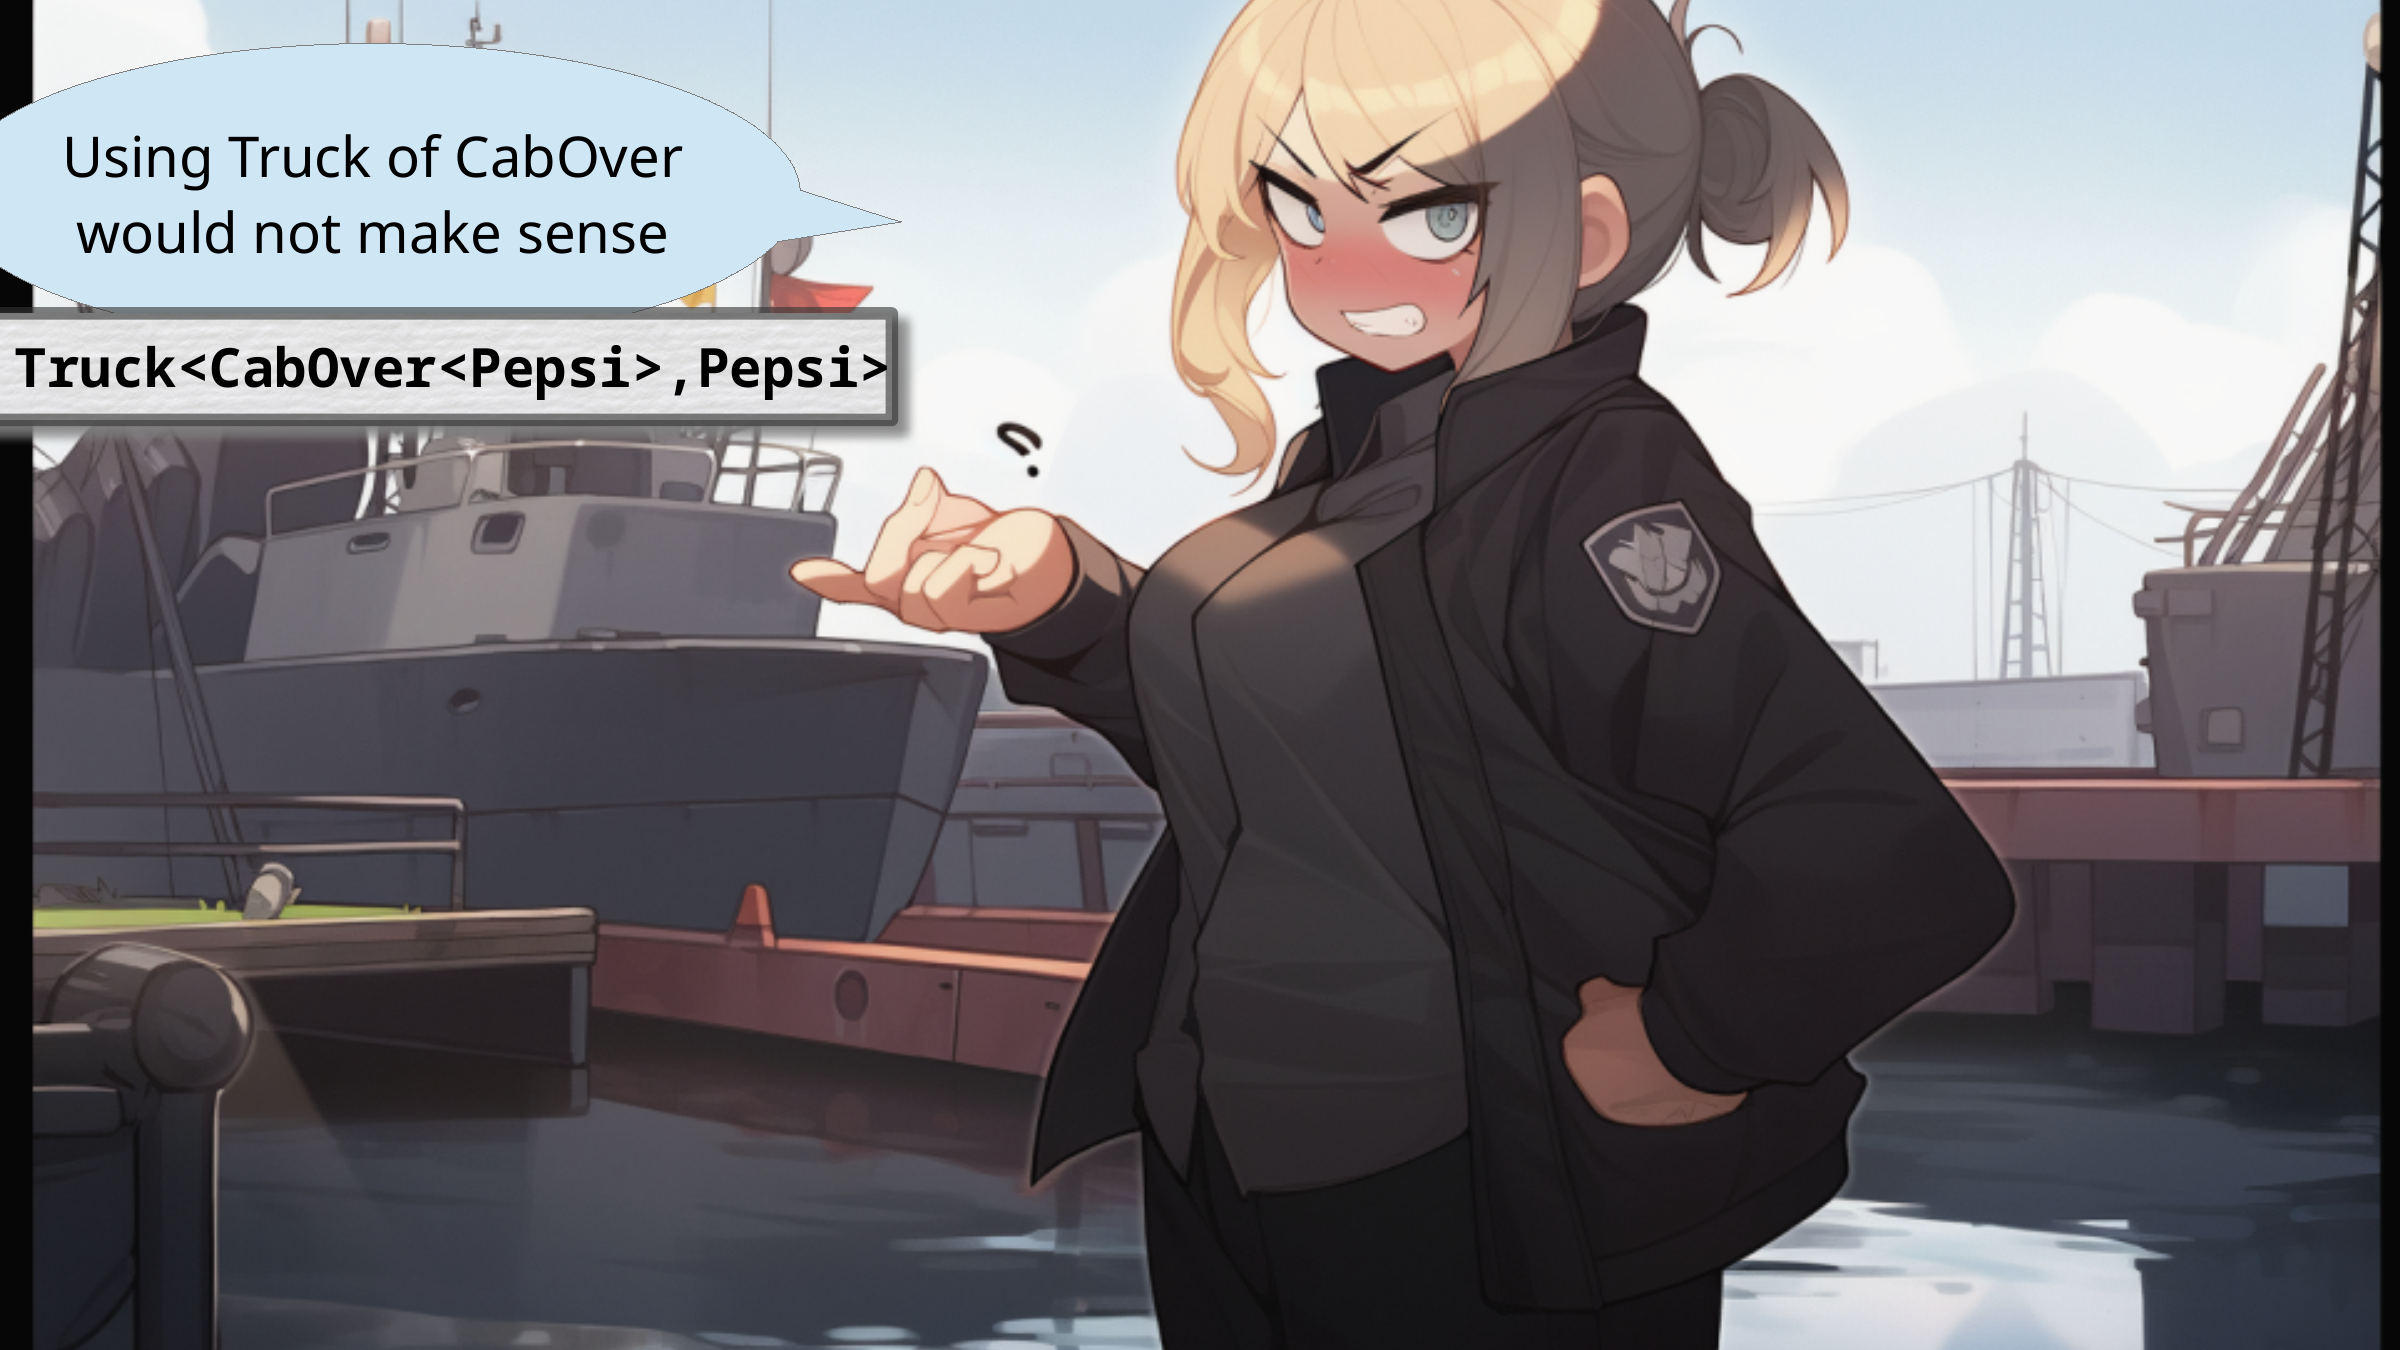

Using Truck of CabOver
would not make sense
 Truck<CabOver<Pepsi>,Pepsi>